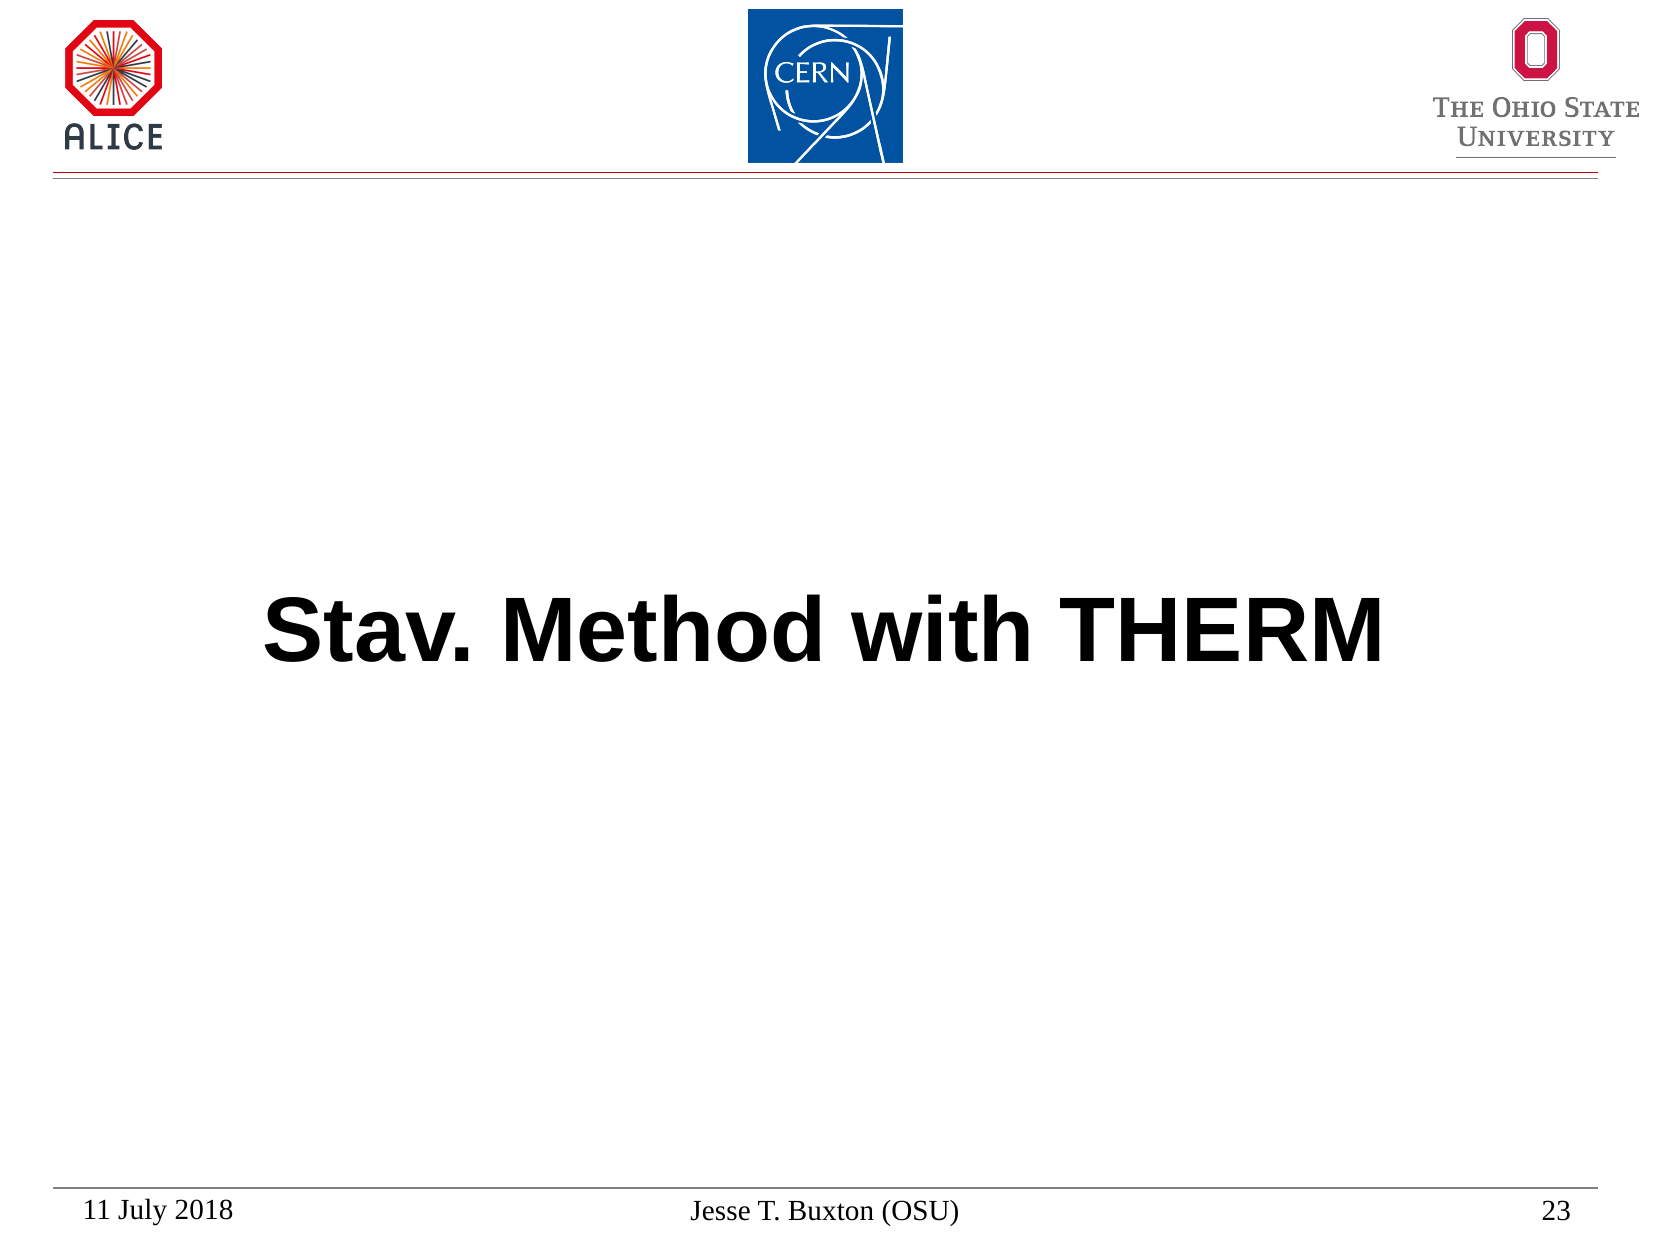

# Stav. Method with THERM
11 July 2018
Jesse T. Buxton (OSU)
23